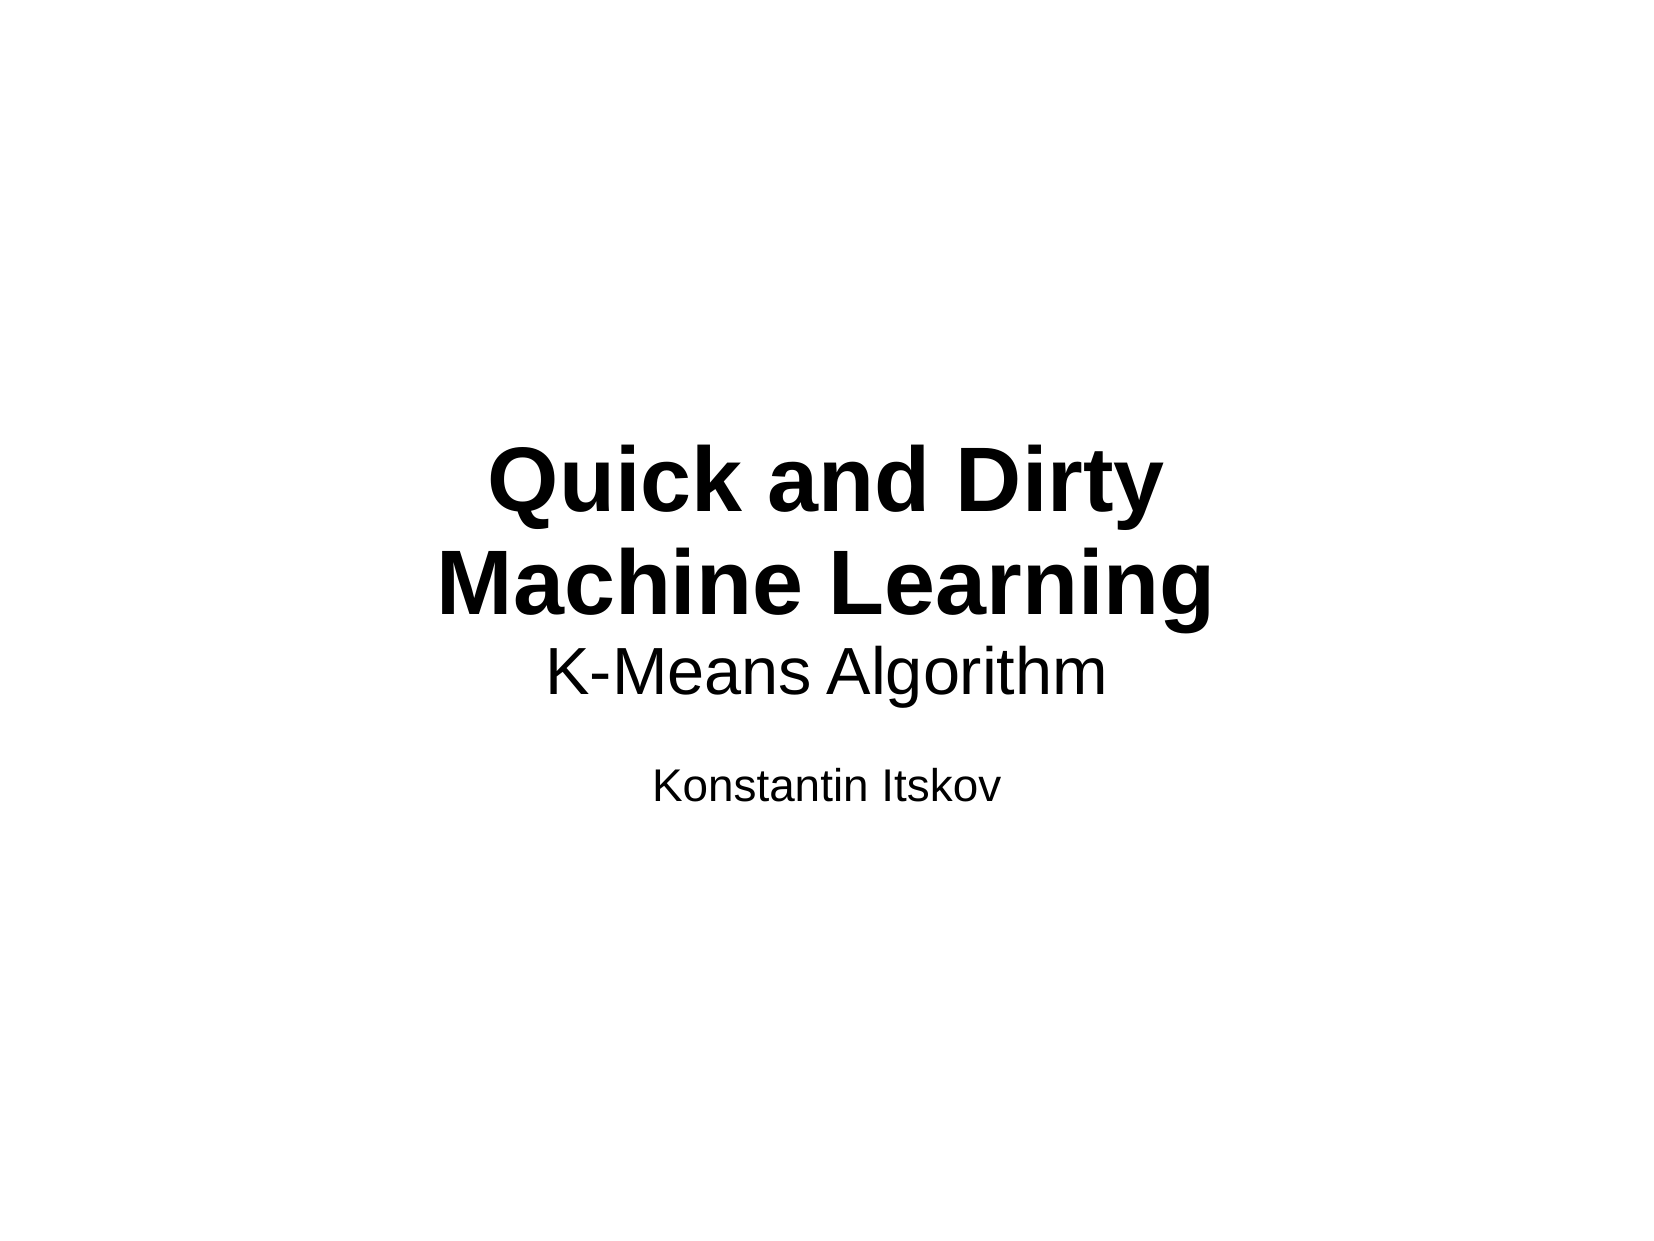

# Quick and Dirty
Machine Learning
K-Means Algorithm
Konstantin Itskov